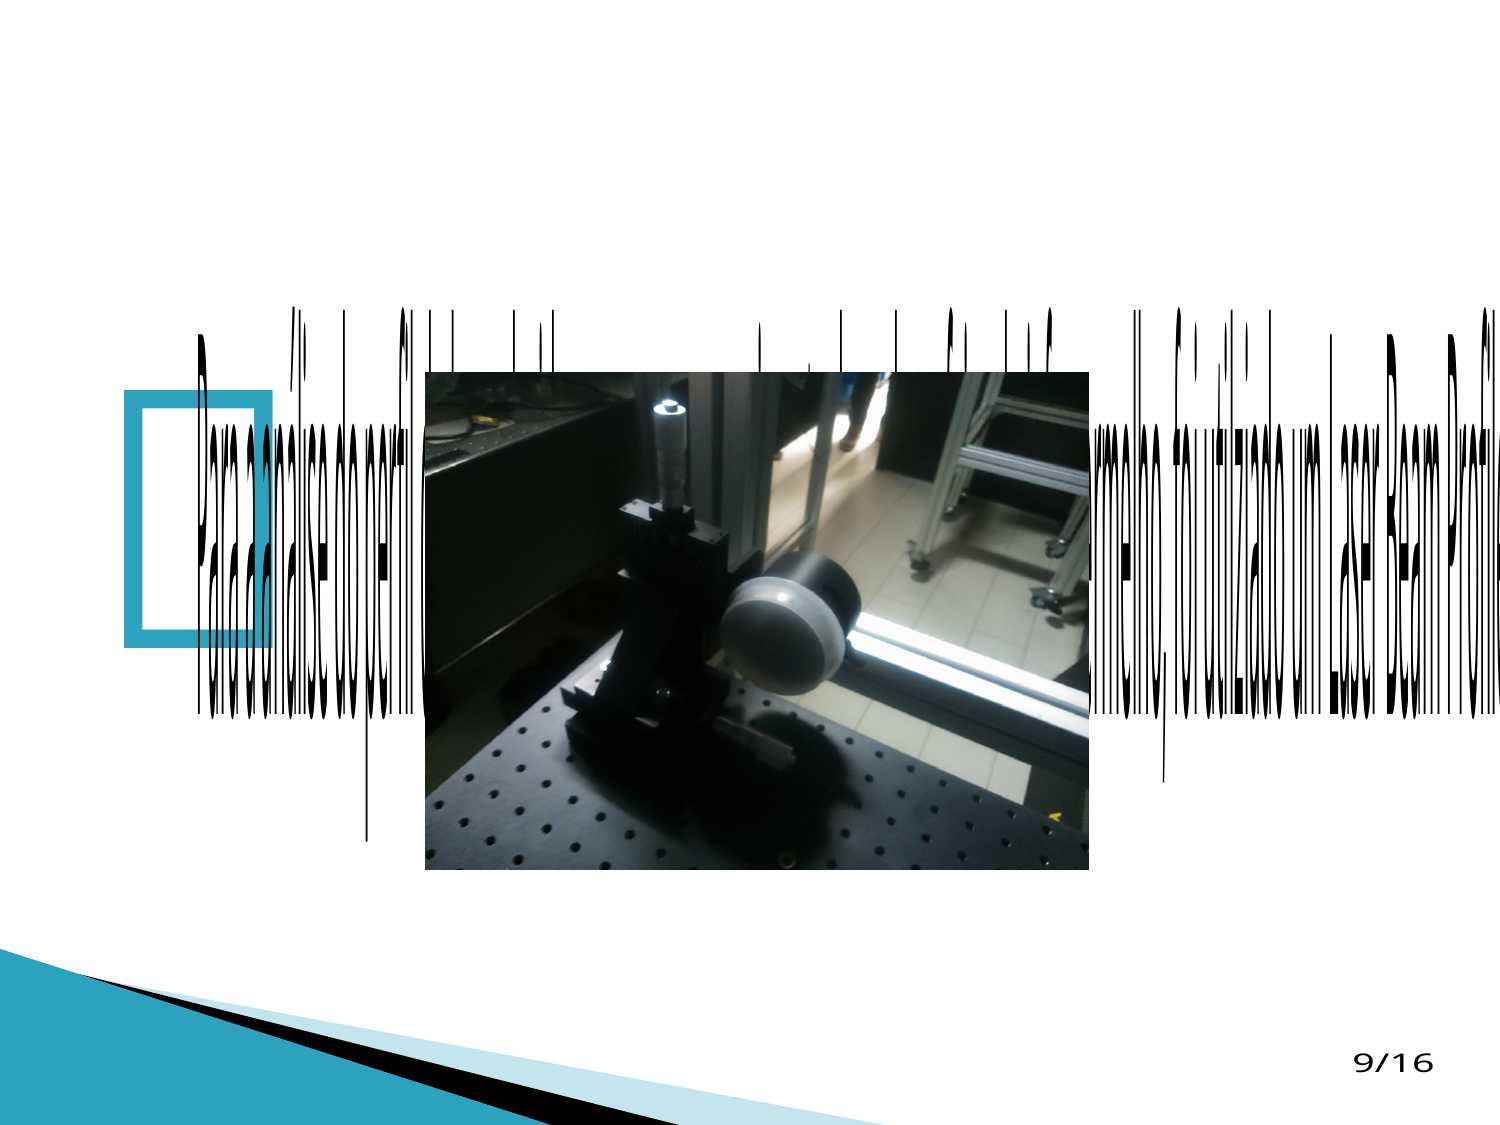

Para a análise do perfil do laser, devido ao seu novo comprimento de onda na faixa do infravermelho, foi utilziado um Laser Beam Profiler
9/16